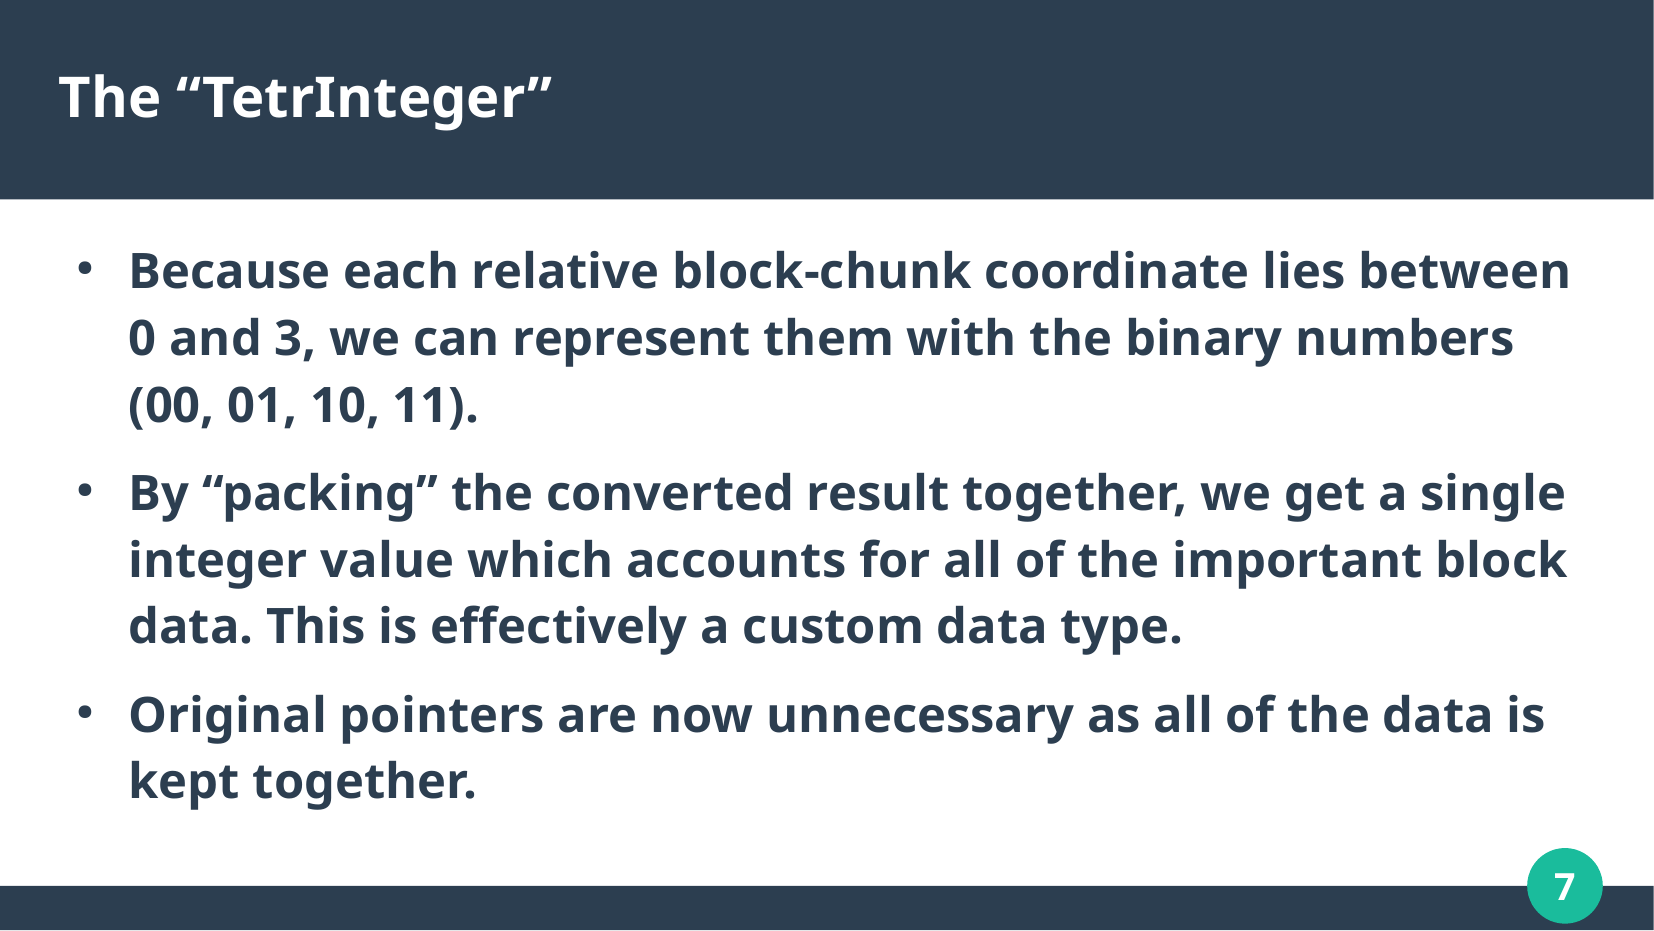

# The “TetrInteger”
Because each relative block-chunk coordinate lies between 0 and 3, we can represent them with the binary numbers (00, 01, 10, 11).
By “packing” the converted result together, we get a single integer value which accounts for all of the important block data. This is effectively a custom data type.
Original pointers are now unnecessary as all of the data is kept together.